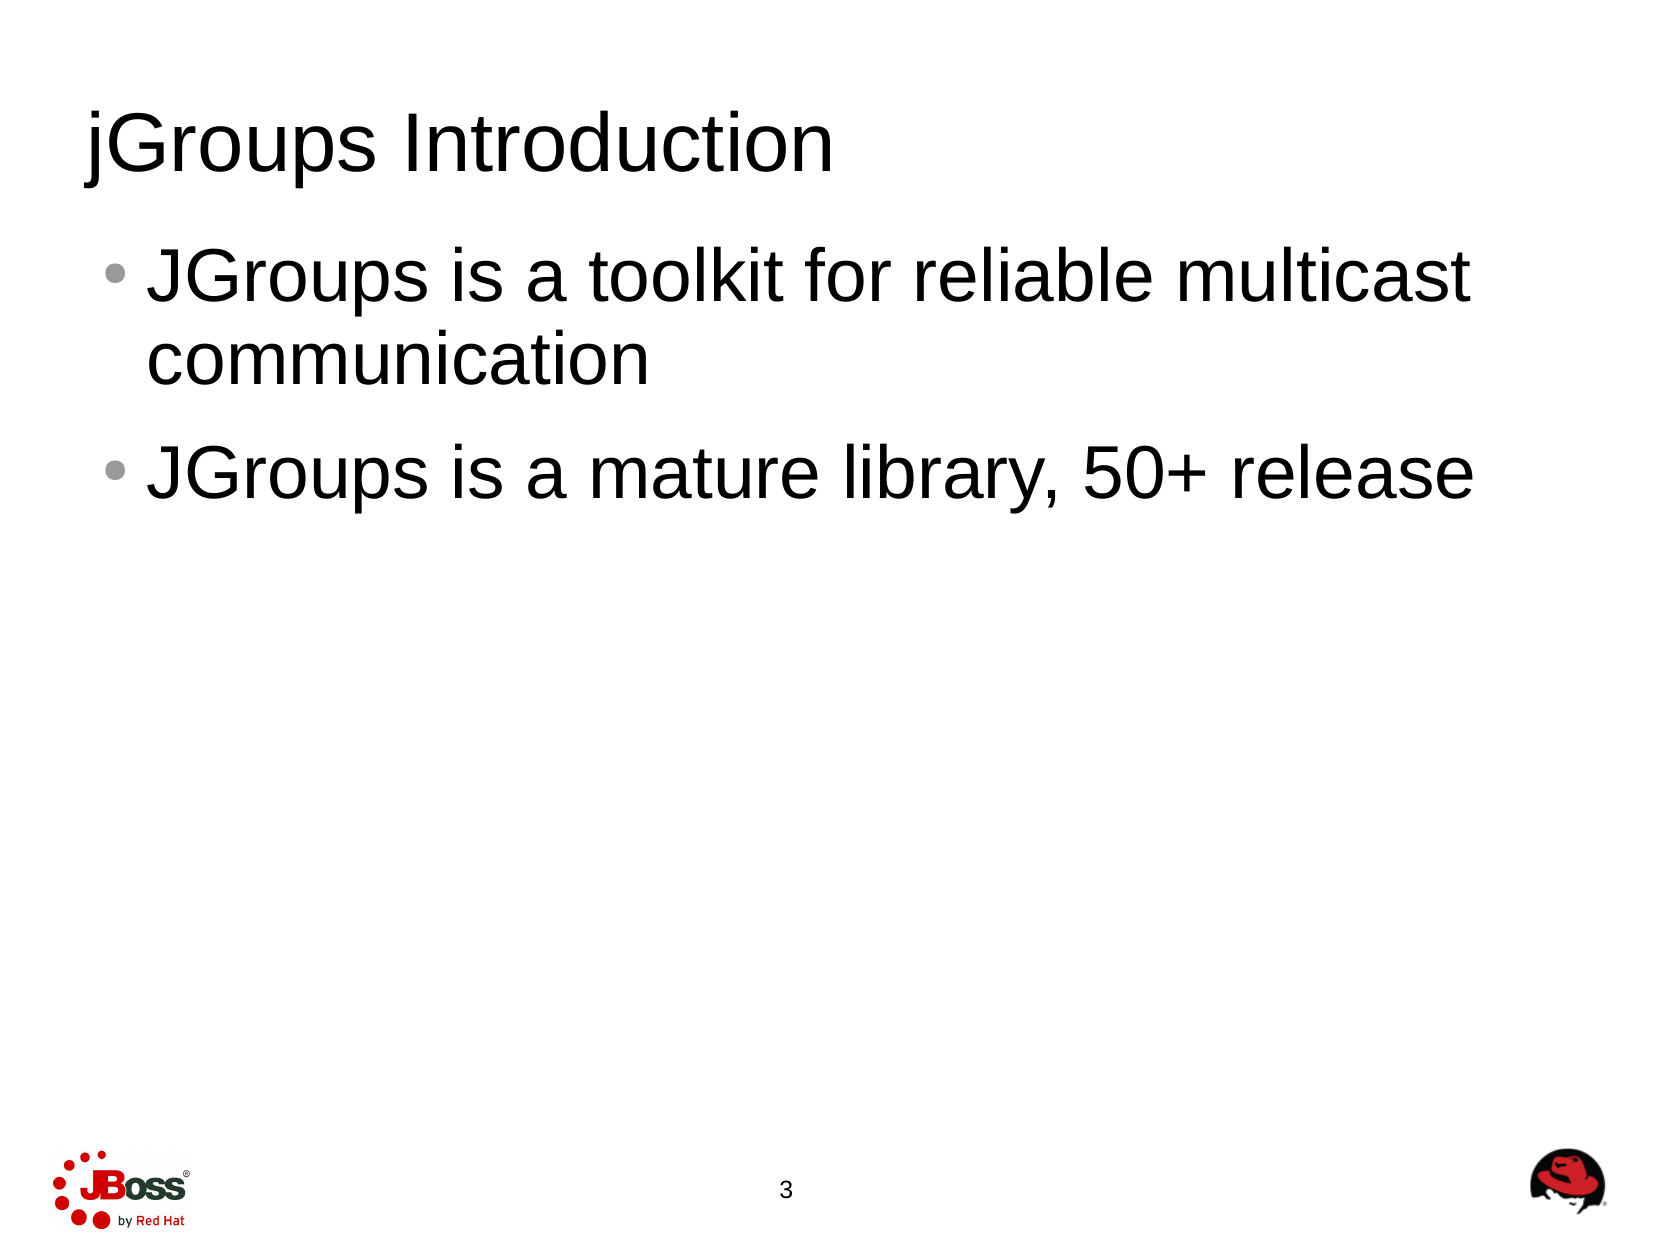

# jGroups Introduction
JGroups is a toolkit for reliable multicast communication
JGroups is a mature library, 50+ release